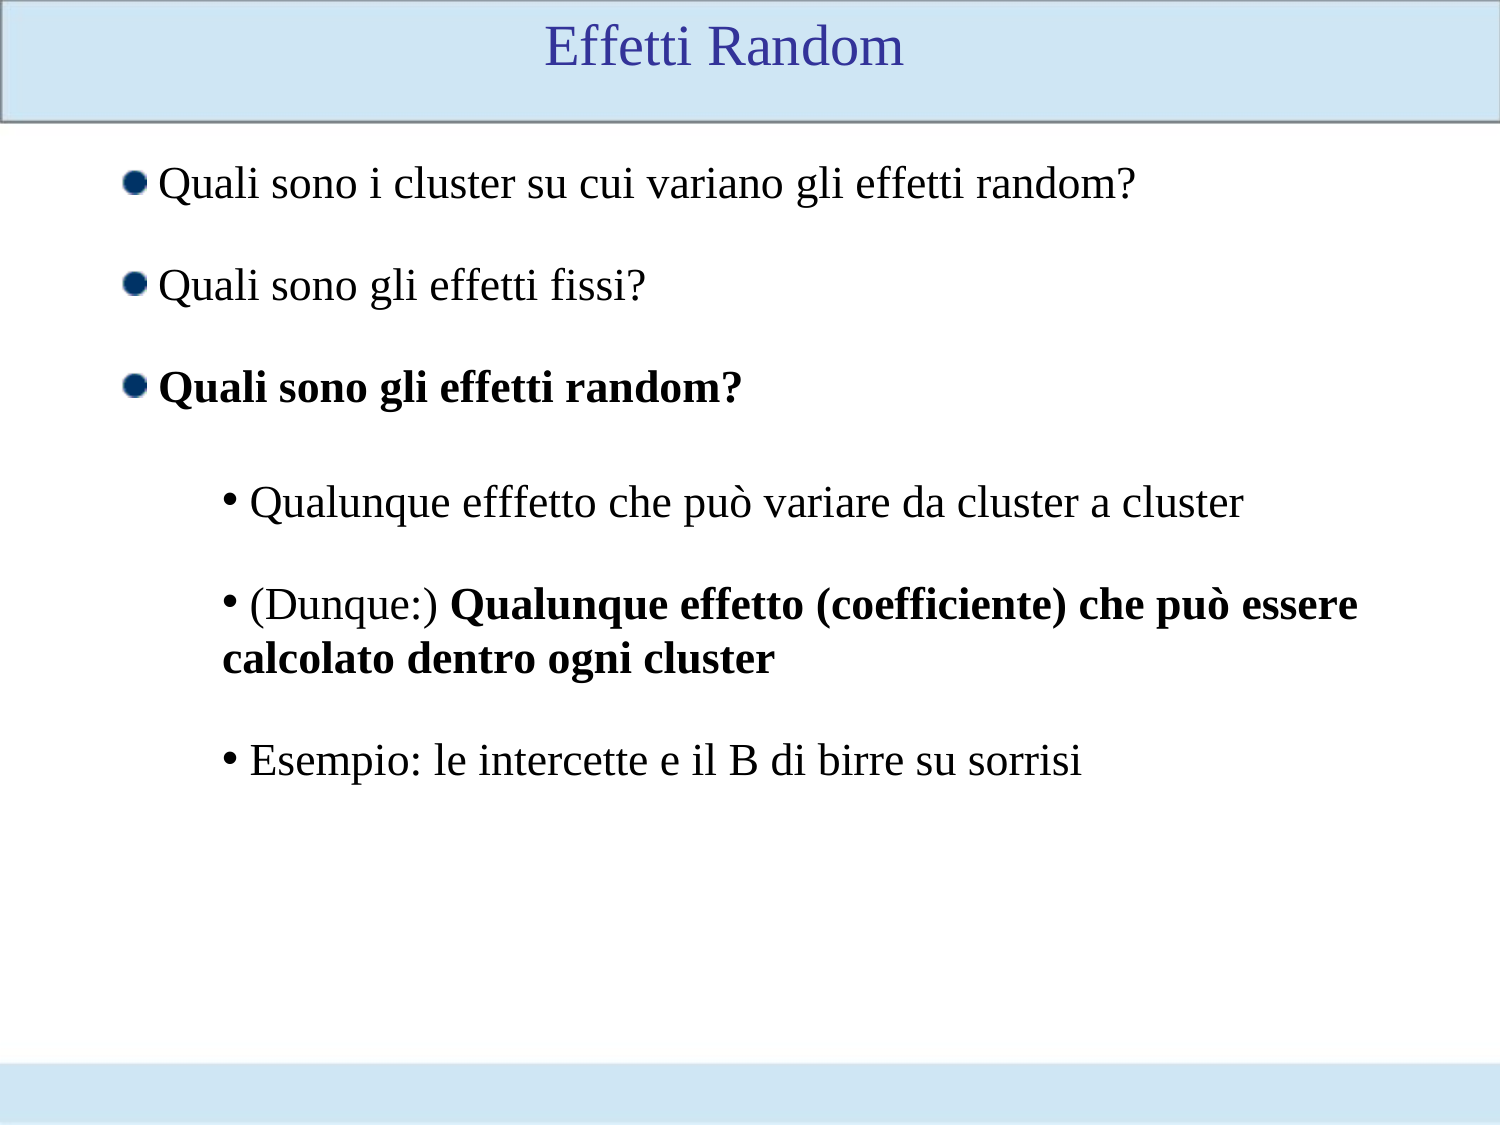

# Effetti Random
 Quali sono i cluster su cui variano gli effetti random?
 Quali sono gli effetti fissi?
 Quali sono gli effetti random?
 Qualunque efffetto che può variare da cluster a cluster
 (Dunque:) Qualunque effetto (coefficiente) che può essere calcolato dentro ogni cluster
 Esempio: le intercette e il B di birre su sorrisi
41